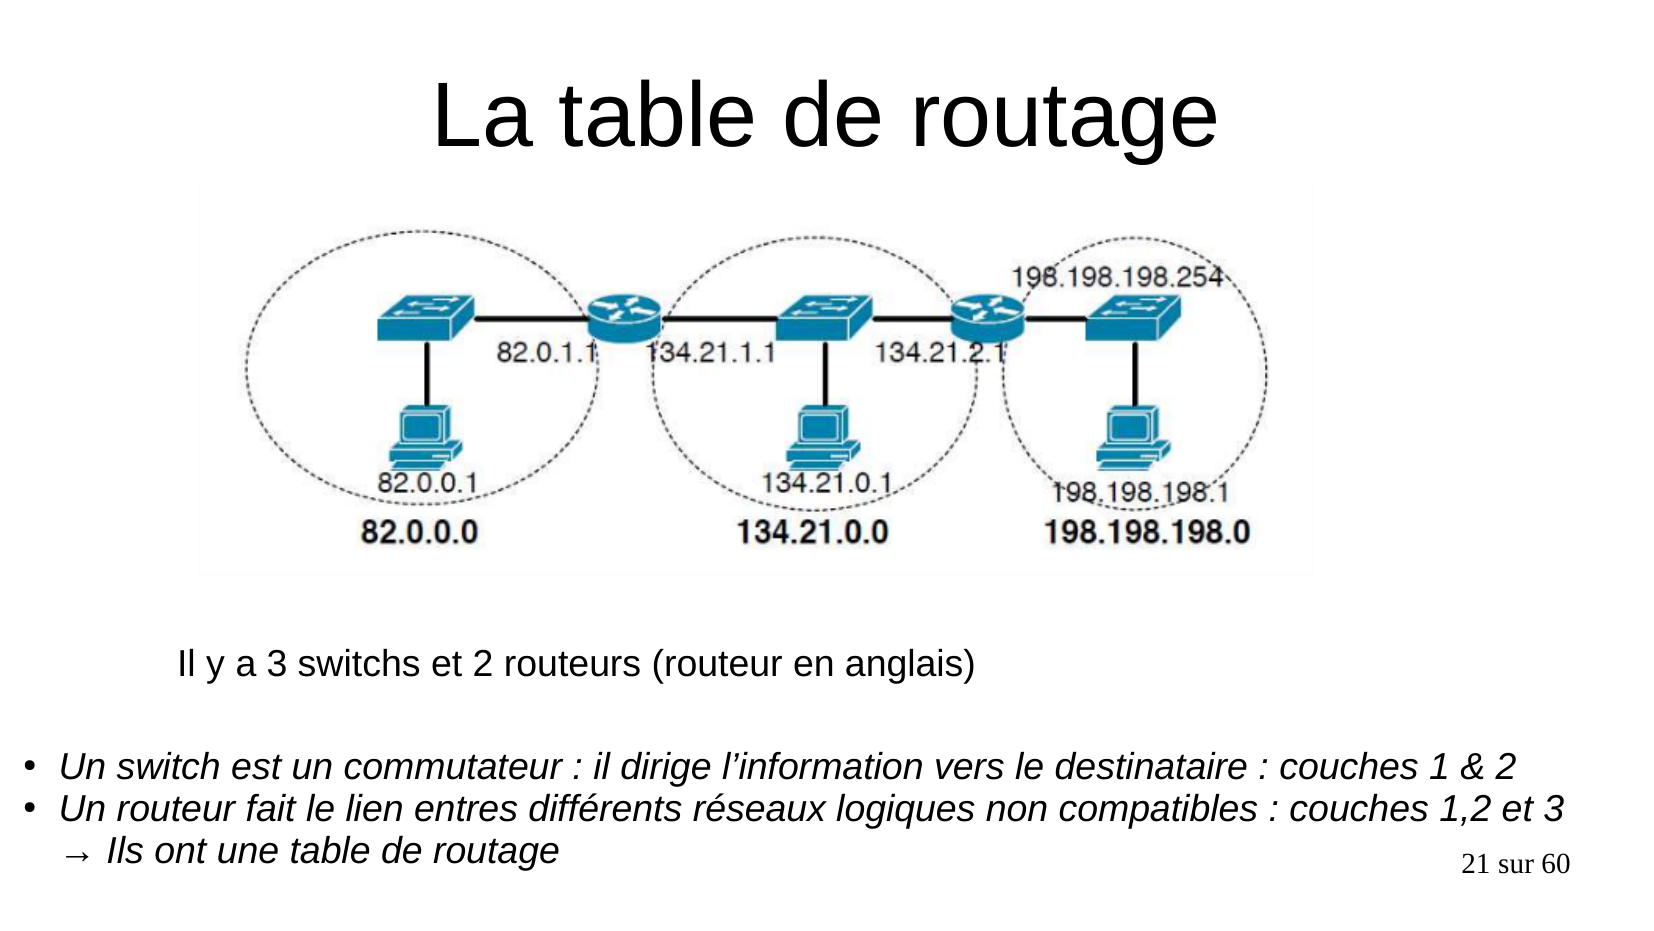

# La table de routage
Il y a 3 switchs et 2 routeurs (routeur en anglais)
Un switch est un commutateur : il dirige l’information vers le destinataire : couches 1 & 2
Un routeur fait le lien entres différents réseaux logiques non compatibles : couches 1,2 et 3
→ Ils ont une table de routage
21